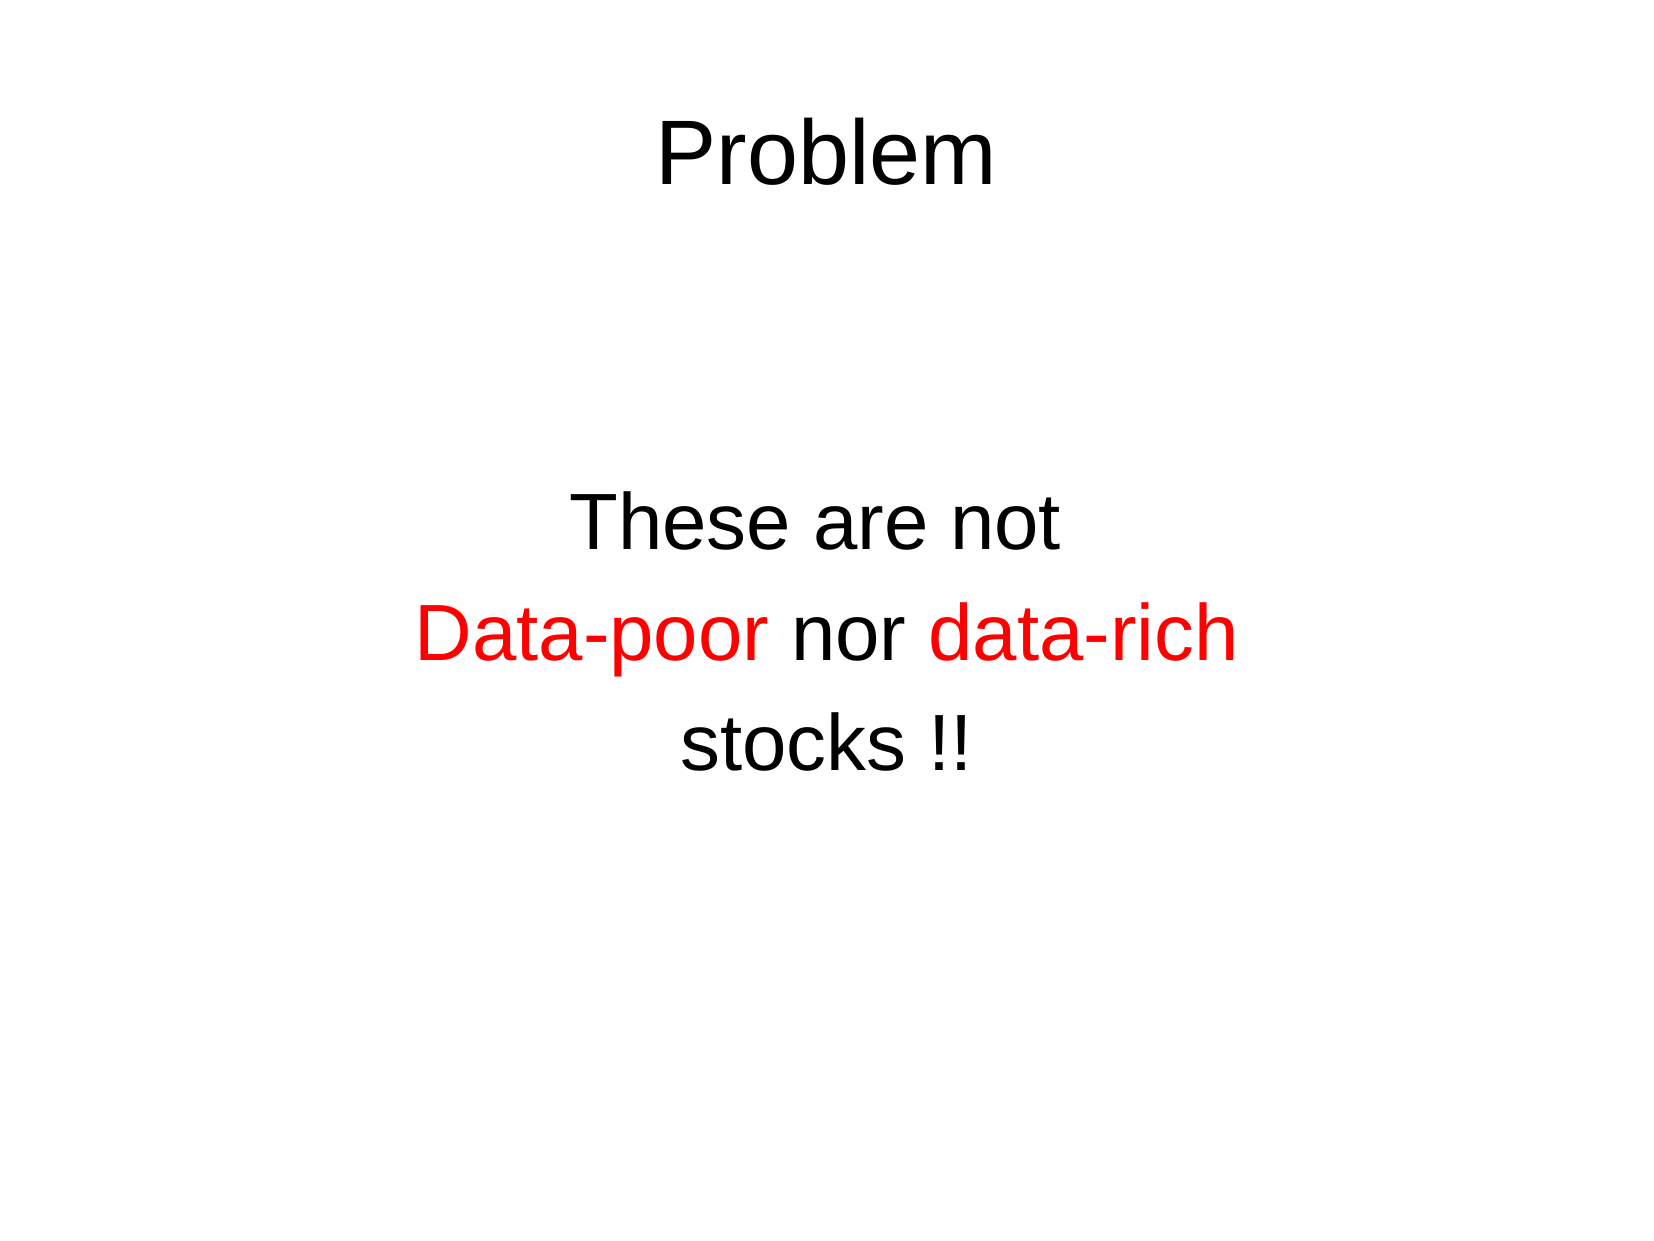

Problem
# These are not
Data-poor nor data-rich
stocks !!